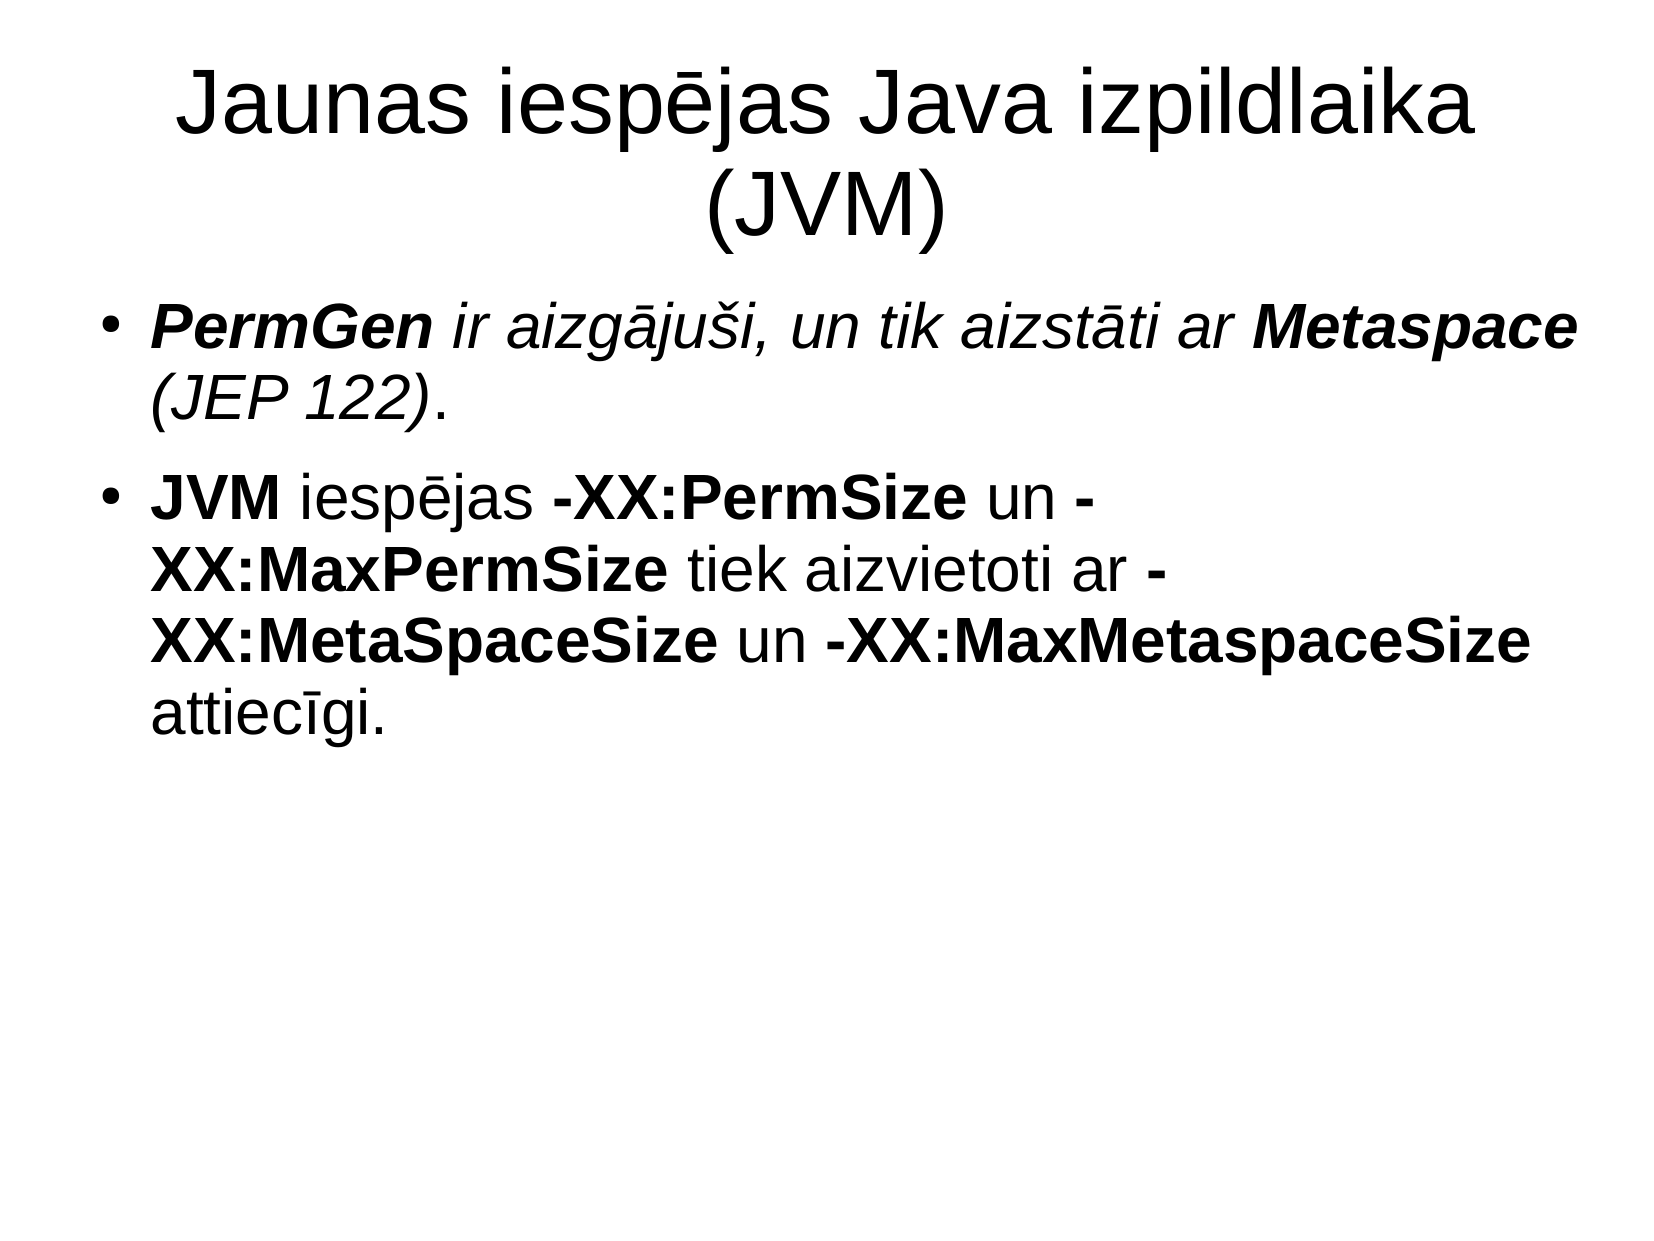

# Jaunas iespējas Java izpildlaika (JVM)
PermGen ir aizgājuši, un tik aizstāti ar Metaspace (JEP 122).
JVM iespējas -XX:PermSize un -XX:MaxPermSize tiek aizvietoti ar -XX:MetaSpaceSize un -XX:MaxMetaspaceSize attiecīgi.